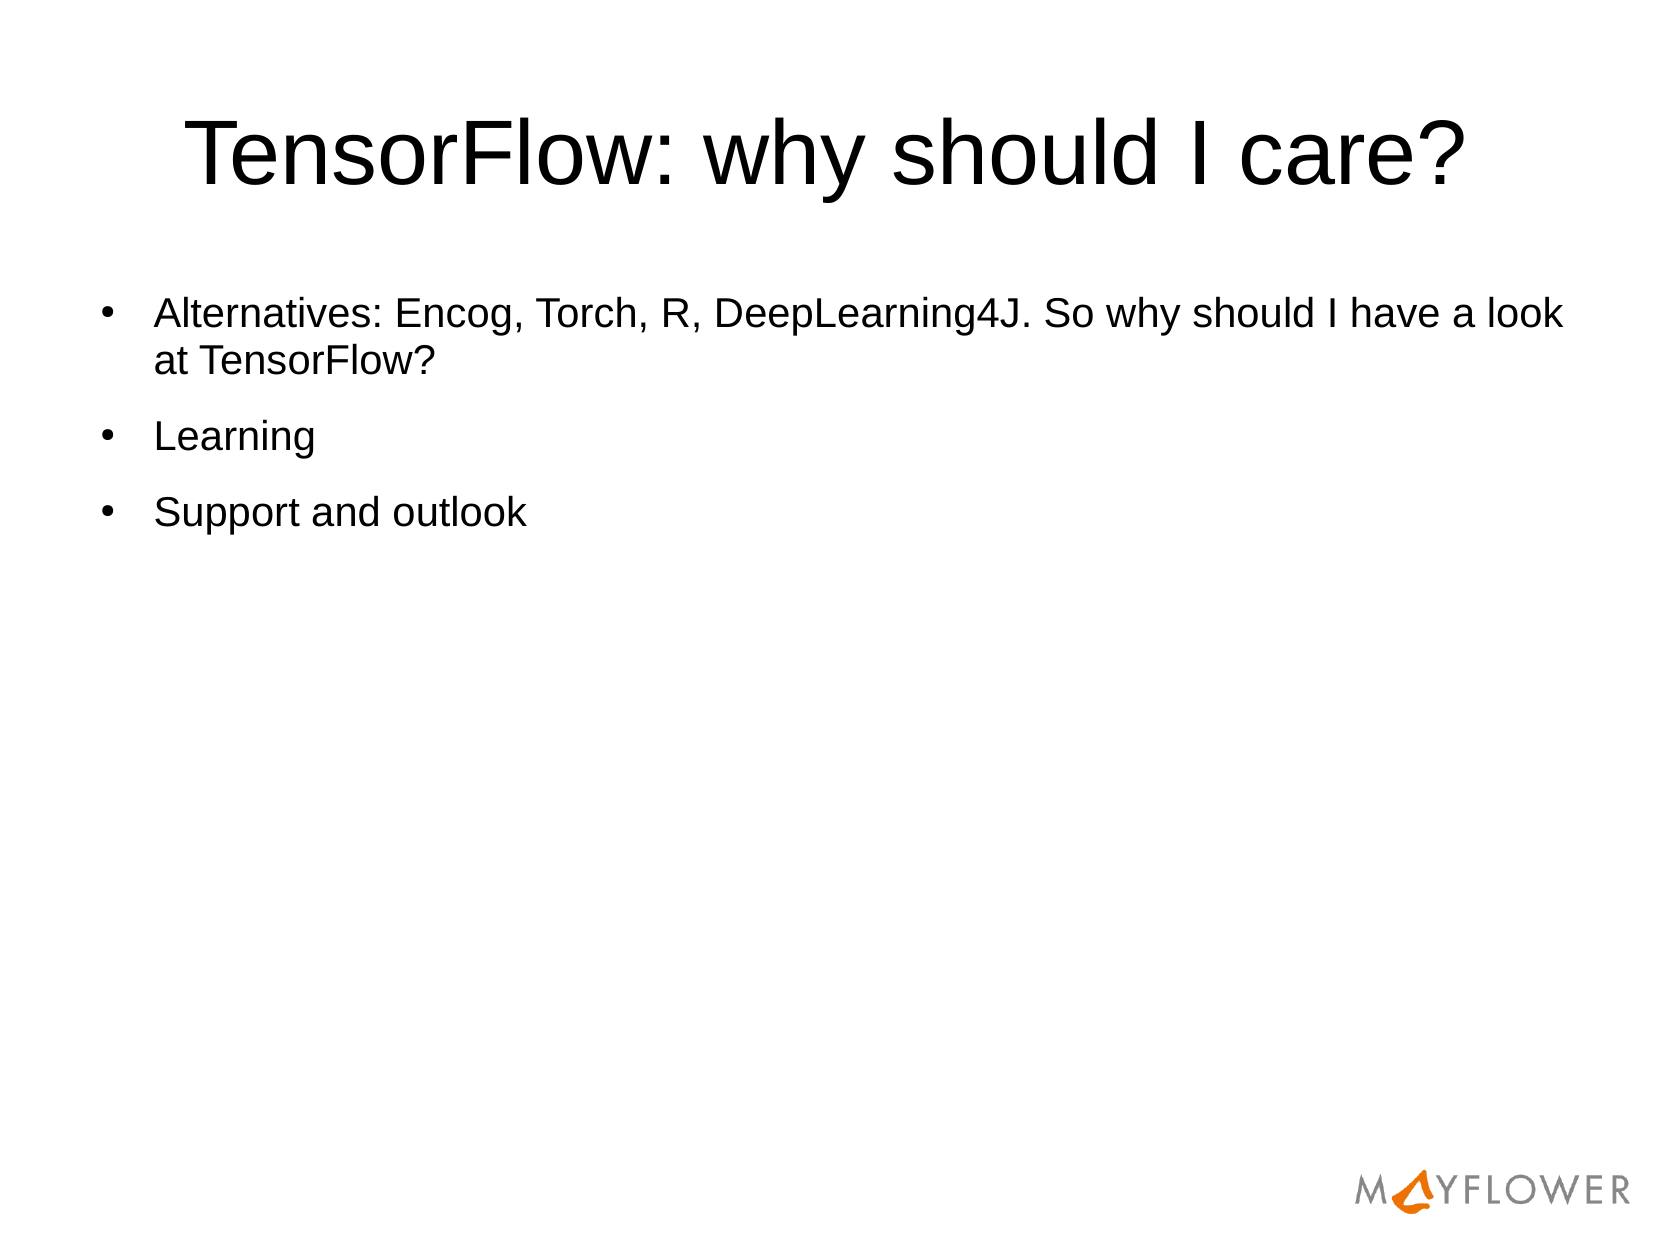

# TensorFlow: why should I care?
Alternatives: Encog, Torch, R, DeepLearning4J. So why should I have a look at TensorFlow?
Learning
Support and outlook